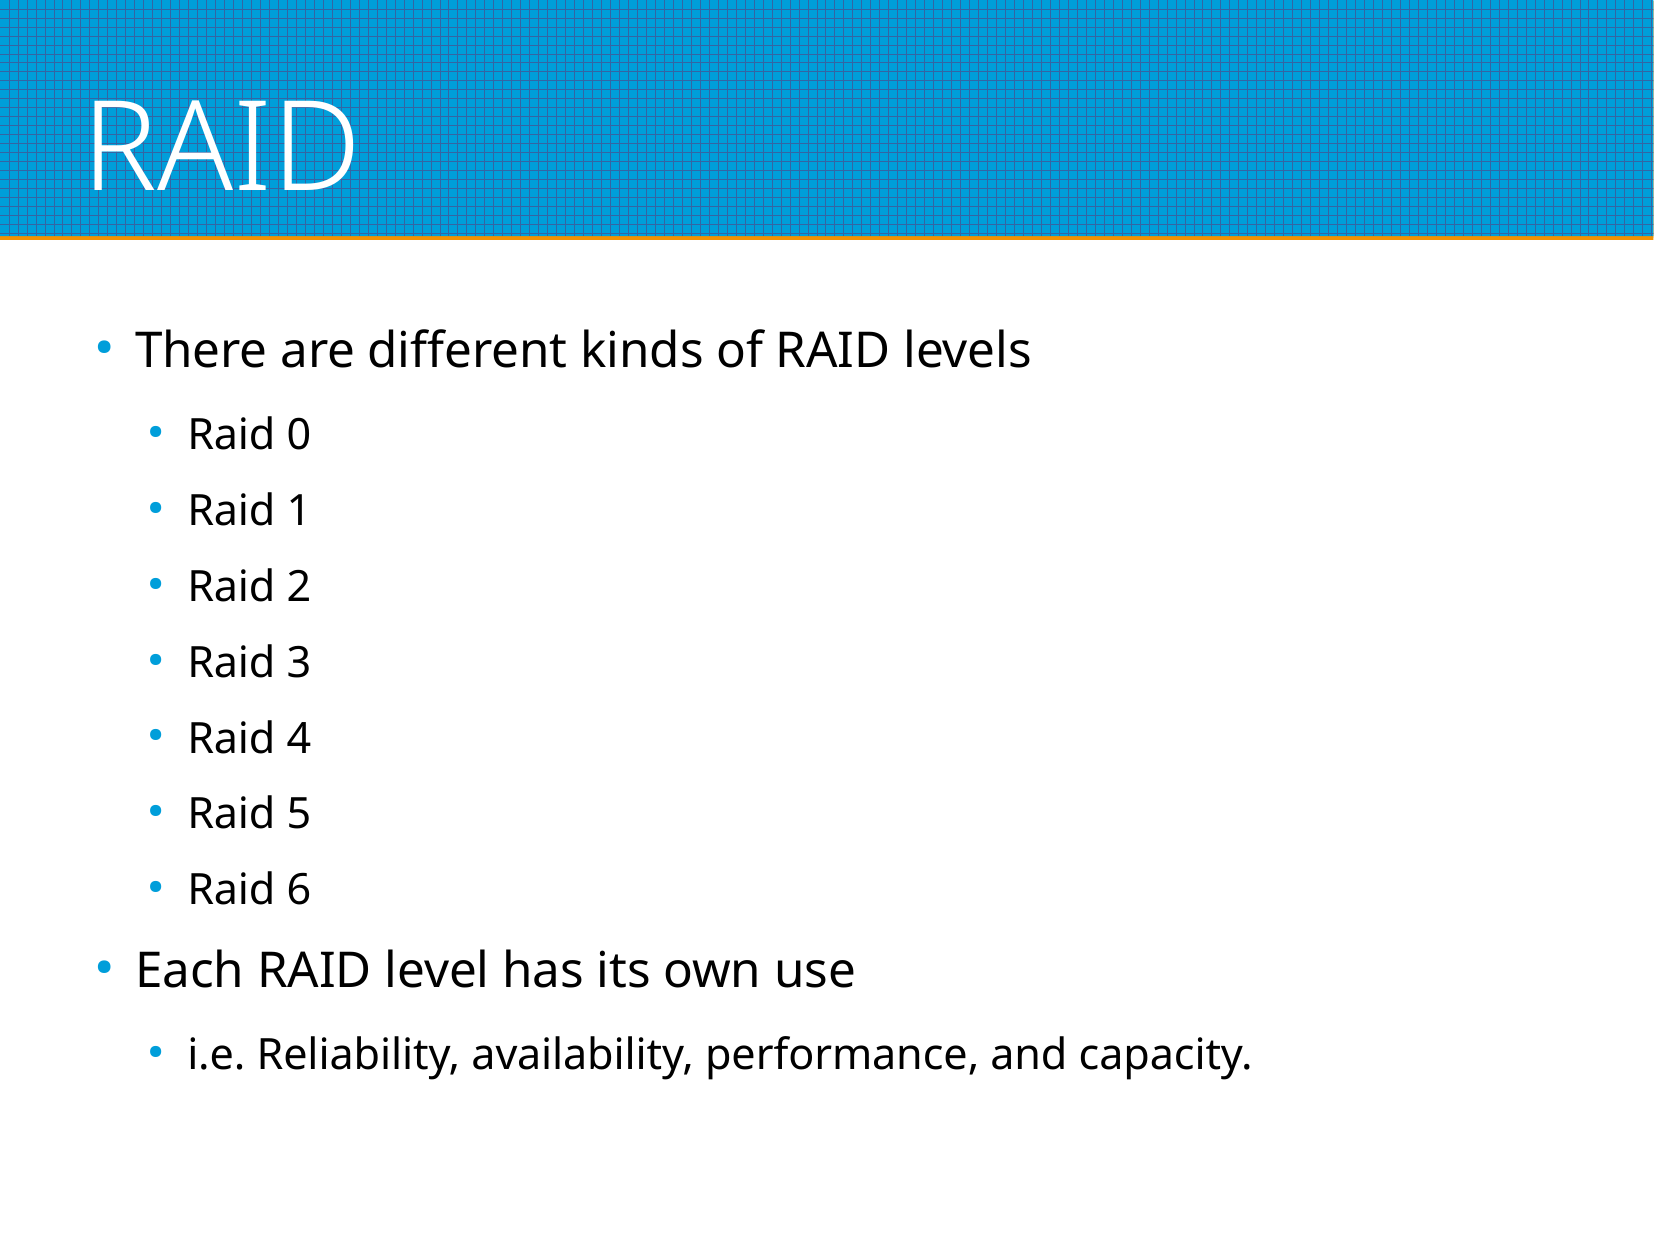

# RAID
There are different kinds of RAID levels
Raid 0
Raid 1
Raid 2
Raid 3
Raid 4
Raid 5
Raid 6
Each RAID level has its own use
i.e. Reliability, availability, performance, and capacity.